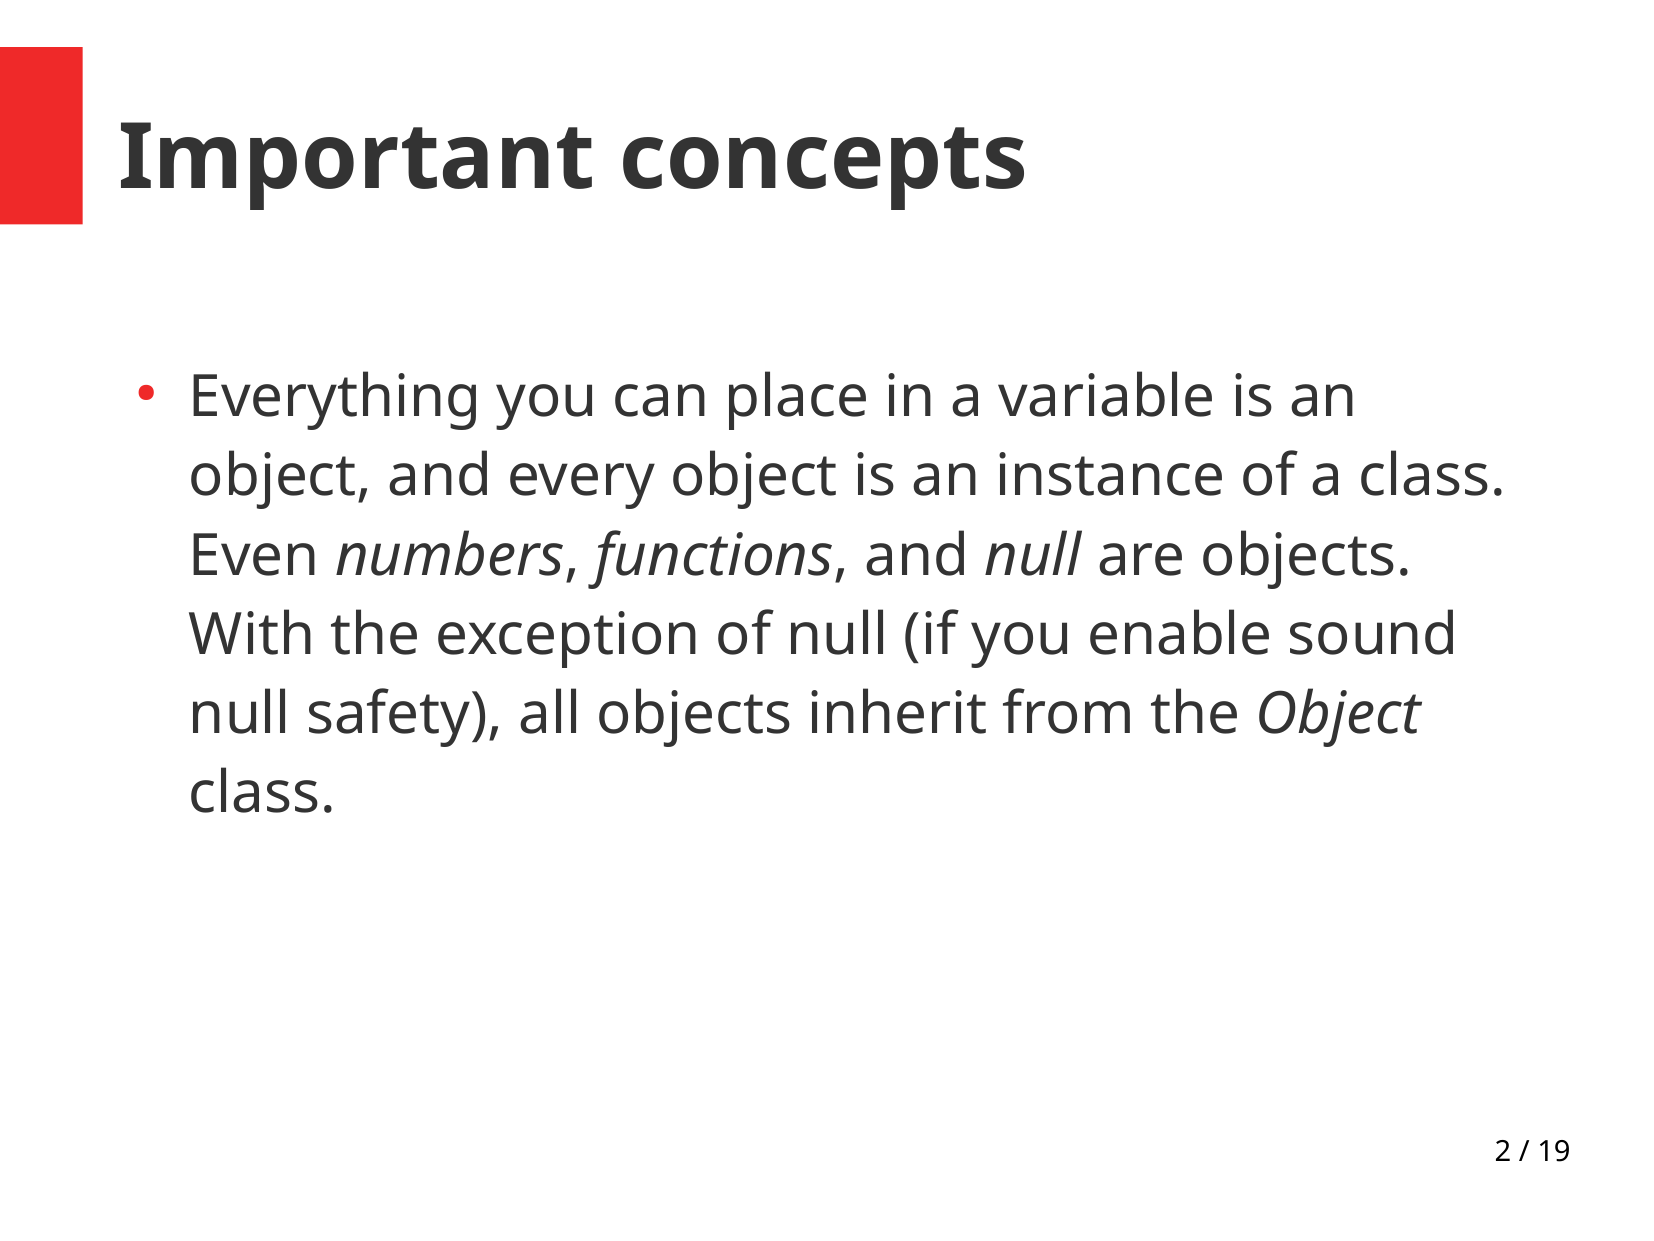

# Important concepts
Everything you can place in a variable is an object, and every object is an instance of a class. Even numbers, functions, and null are objects. With the exception of null (if you enable sound null safety), all objects inherit from the Object class.
2